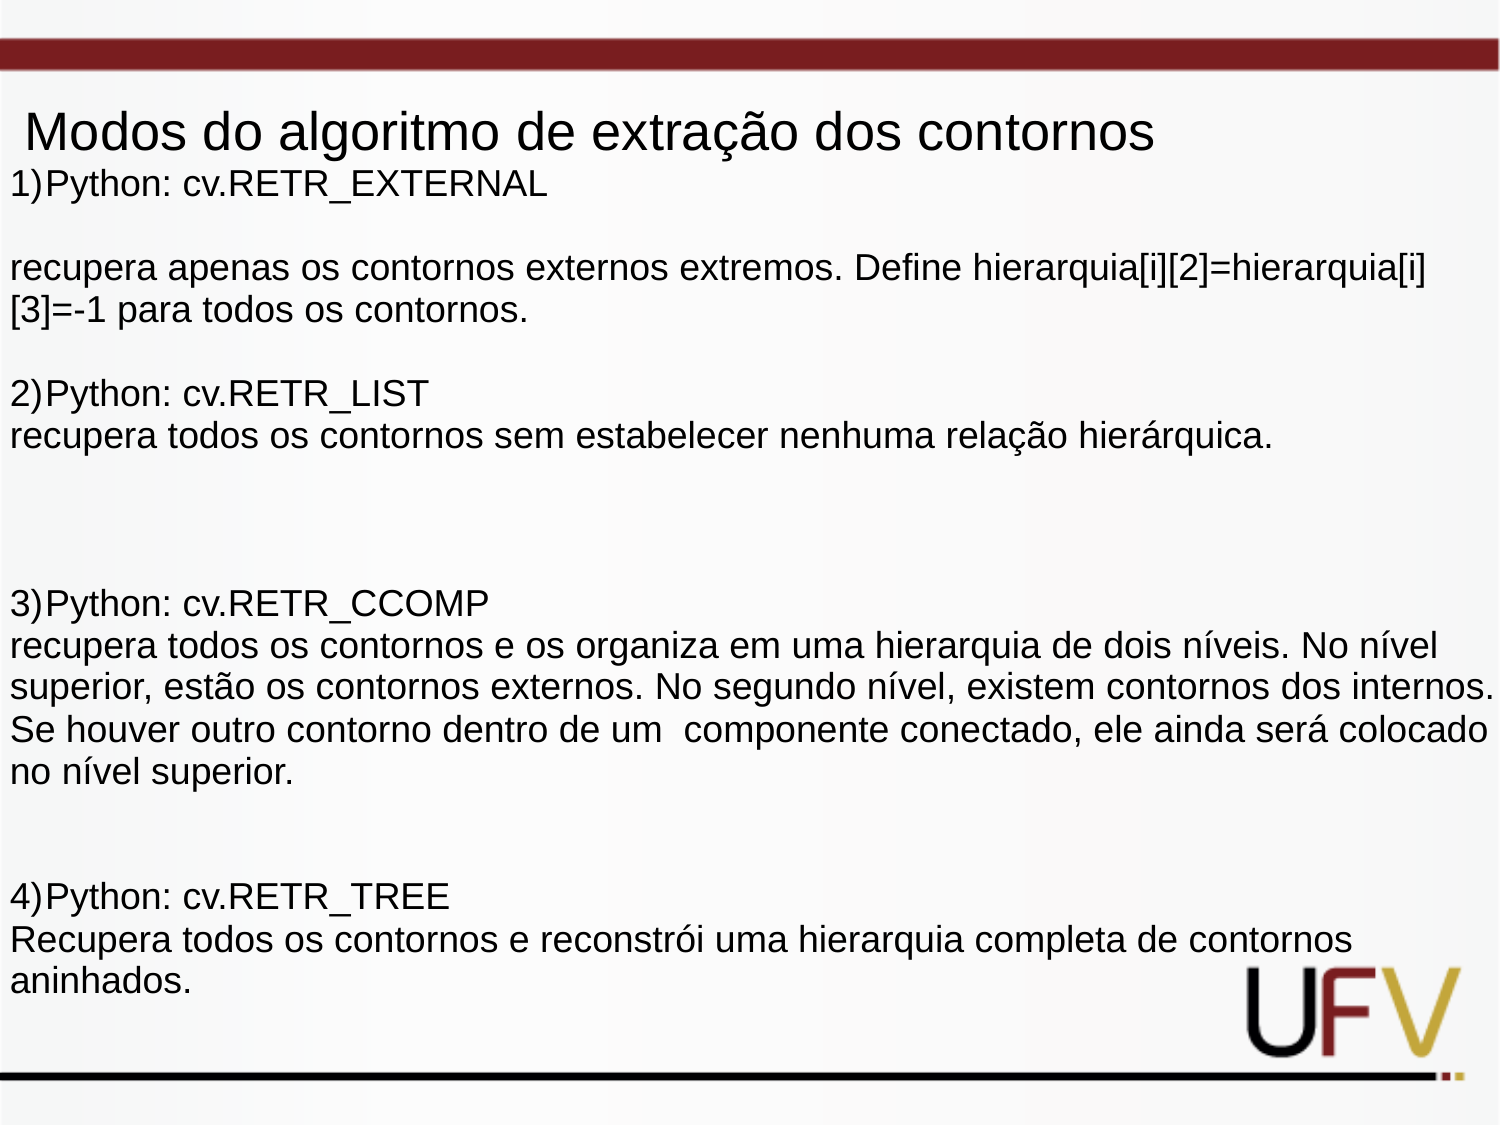

Modos do algoritmo de extração dos contornos
Python: cv.RETR_EXTERNAL
recupera apenas os contornos externos extremos. Define hierarquia[i][2]=hierarquia[i][3]=-1 para todos os contornos.
Python: cv.RETR_LIST
recupera todos os contornos sem estabelecer nenhuma relação hierárquica.
Python: cv.RETR_CCOMP
recupera todos os contornos e os organiza em uma hierarquia de dois níveis. No nível superior, estão os contornos externos. No segundo nível, existem contornos dos internos. Se houver outro contorno dentro de um componente conectado, ele ainda será colocado no nível superior.
Python: cv.RETR_TREE
Recupera todos os contornos e reconstrói uma hierarquia completa de contornos aninhados.